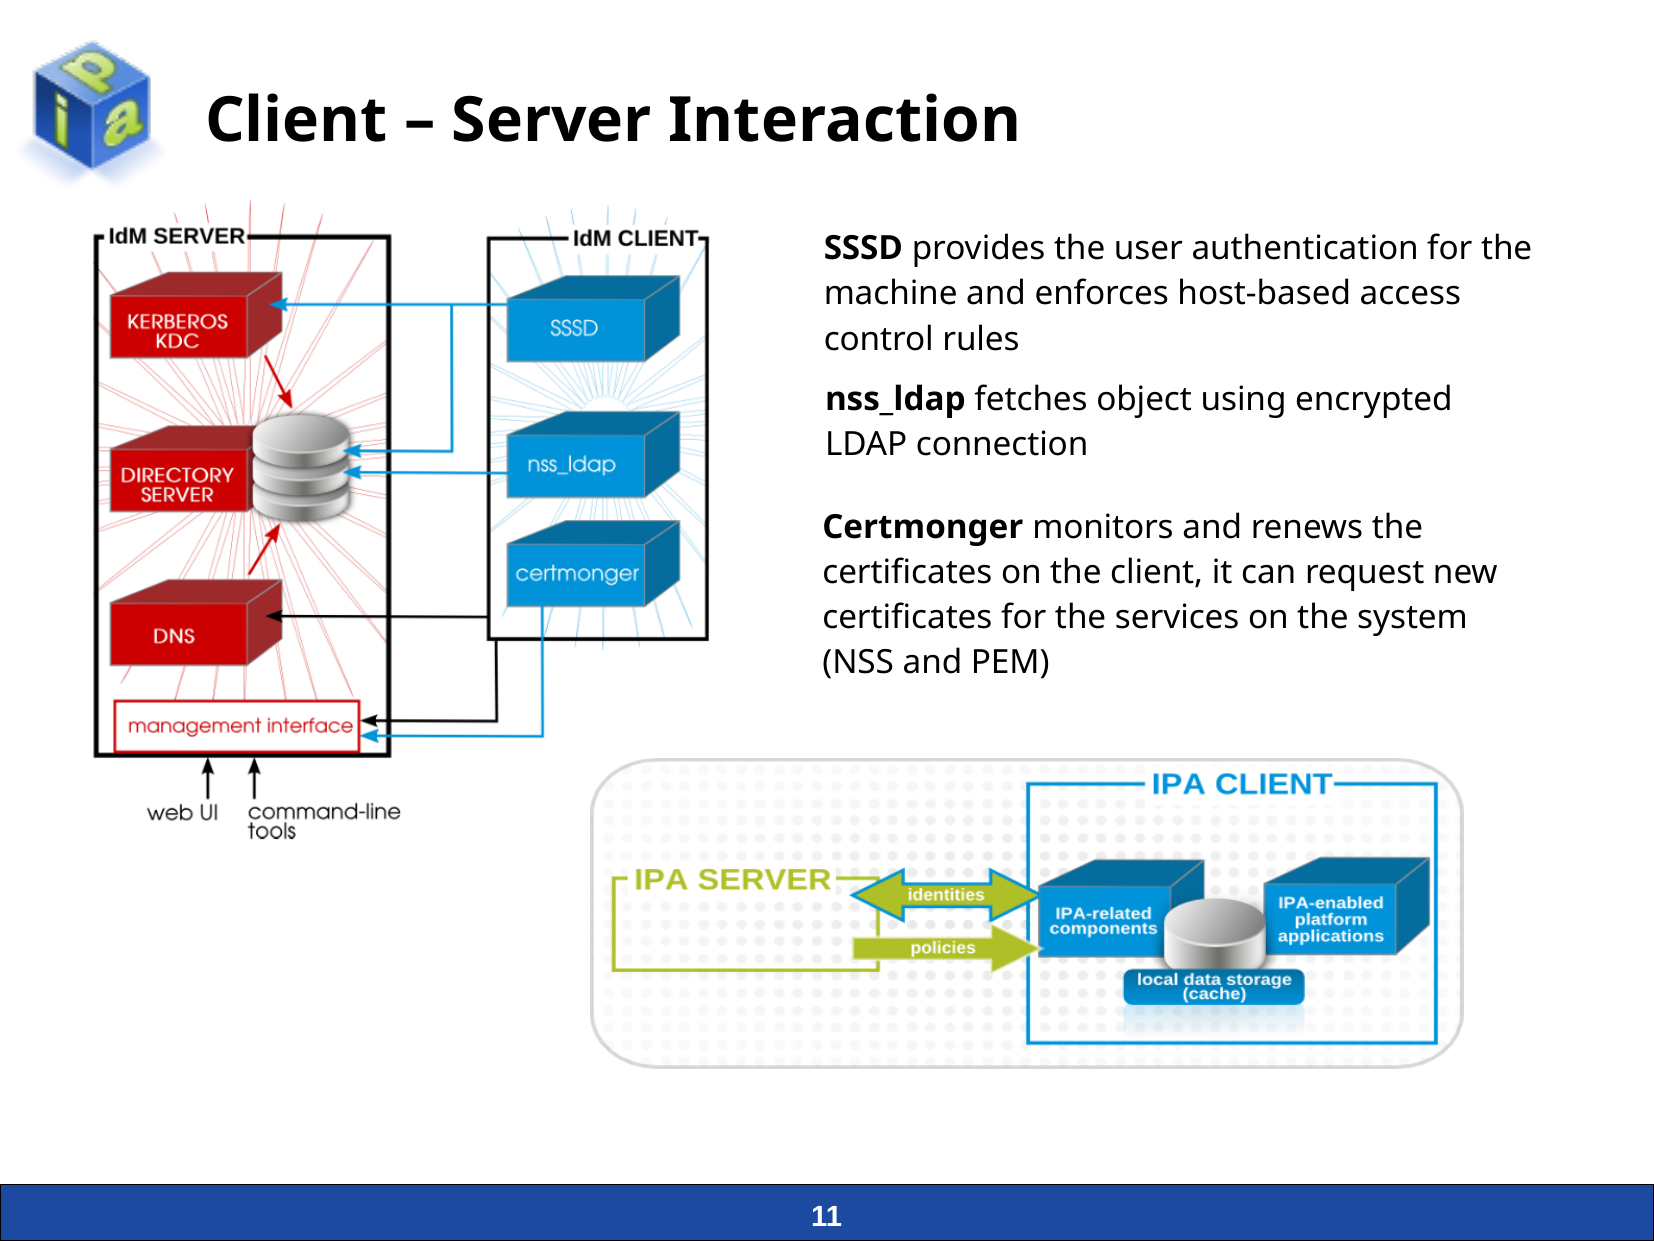

# Client – Server Interaction
SSSD provides the user authentication for the machine and enforces host-based access control rules
nss_ldap fetches object using encrypted LDAP connection
Certmonger monitors and renews the certificates on the client, it can request new certificates for the services on the system (NSS and PEM)
11